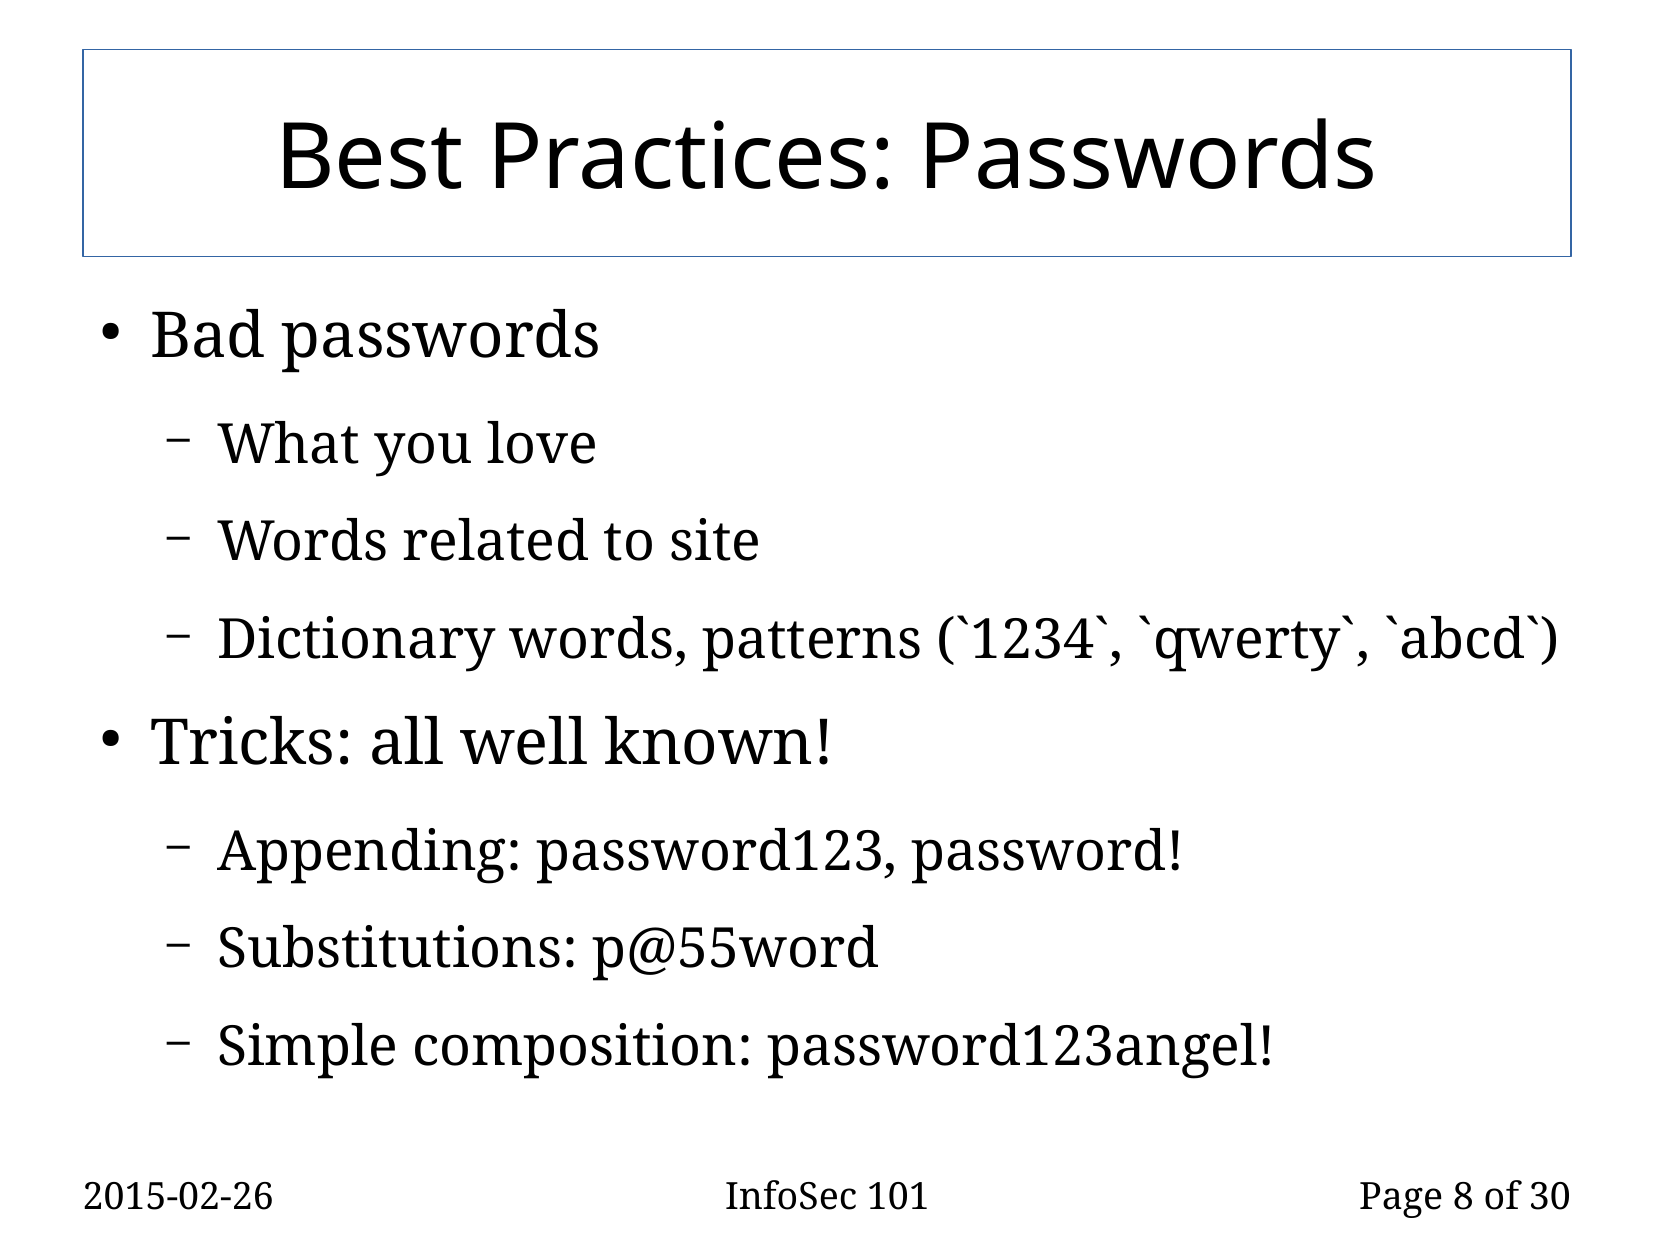

# Best Practices: Passwords
Bad passwords
What you love
Words related to site
Dictionary words, patterns (`1234`, `qwerty`, `abcd`)
Tricks: all well known!
Appending: password123, password!
Substitutions: p@55word
Simple composition: password123angel!
2015-02-26
InfoSec 101
8